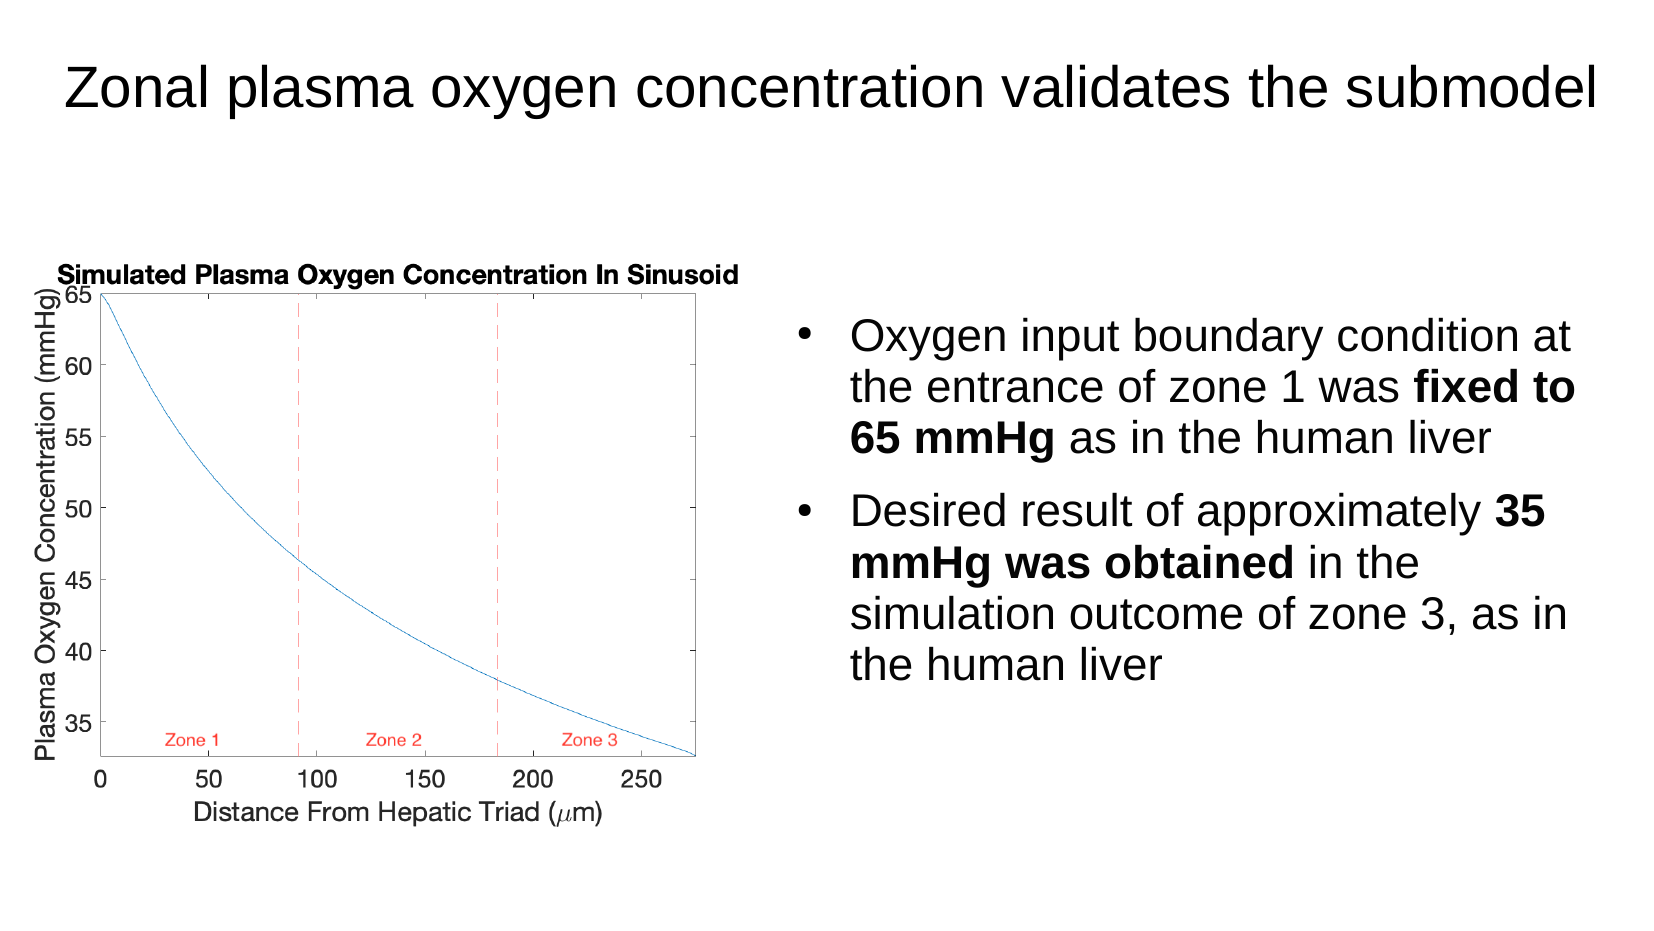

Zonal plasma oxygen concentration validates the submodel
#
Oxygen input boundary condition at the entrance of zone 1 was fixed to 65 mmHg as in the human liver
Desired result of approximately 35 mmHg was obtained in the simulation outcome of zone 3, as in the human liver